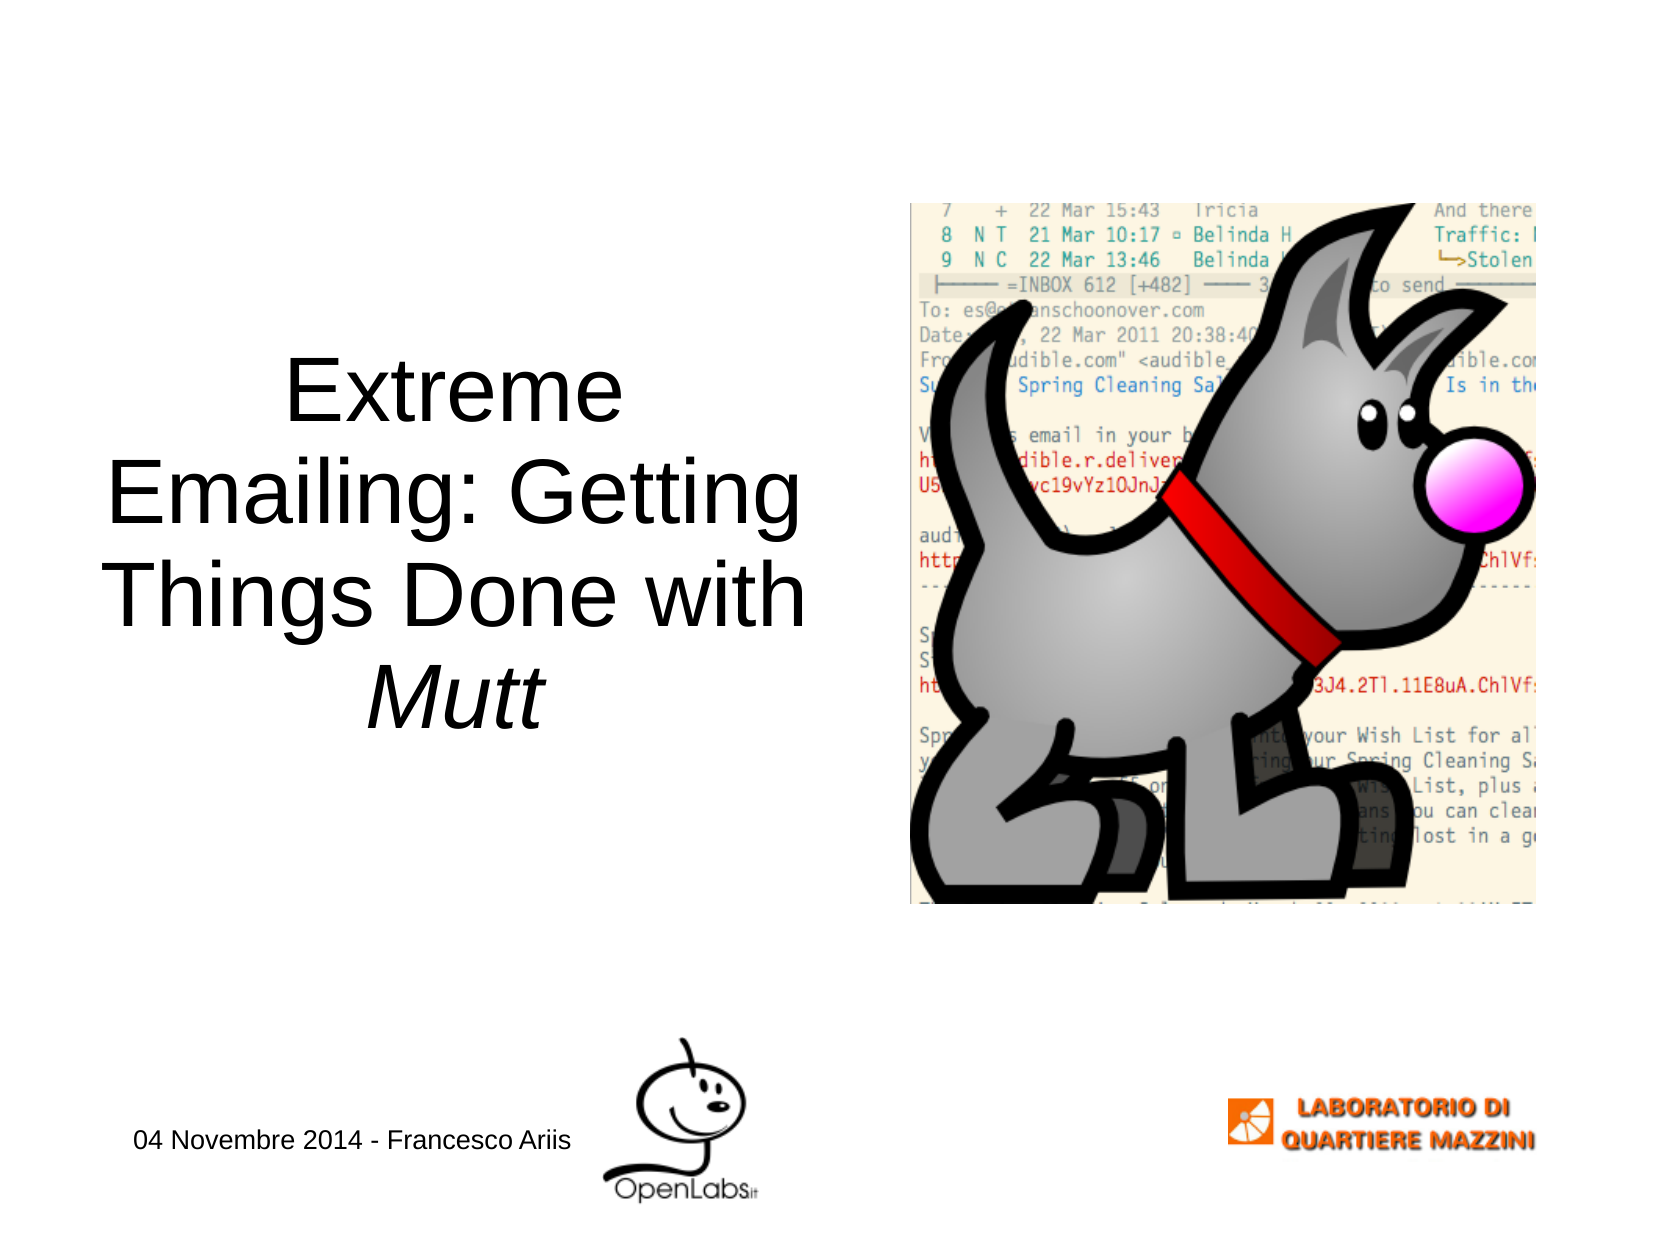

# Extreme Emailing: Getting Things Done with Mutt
 04 Novembre 2014 - Francesco Ariis